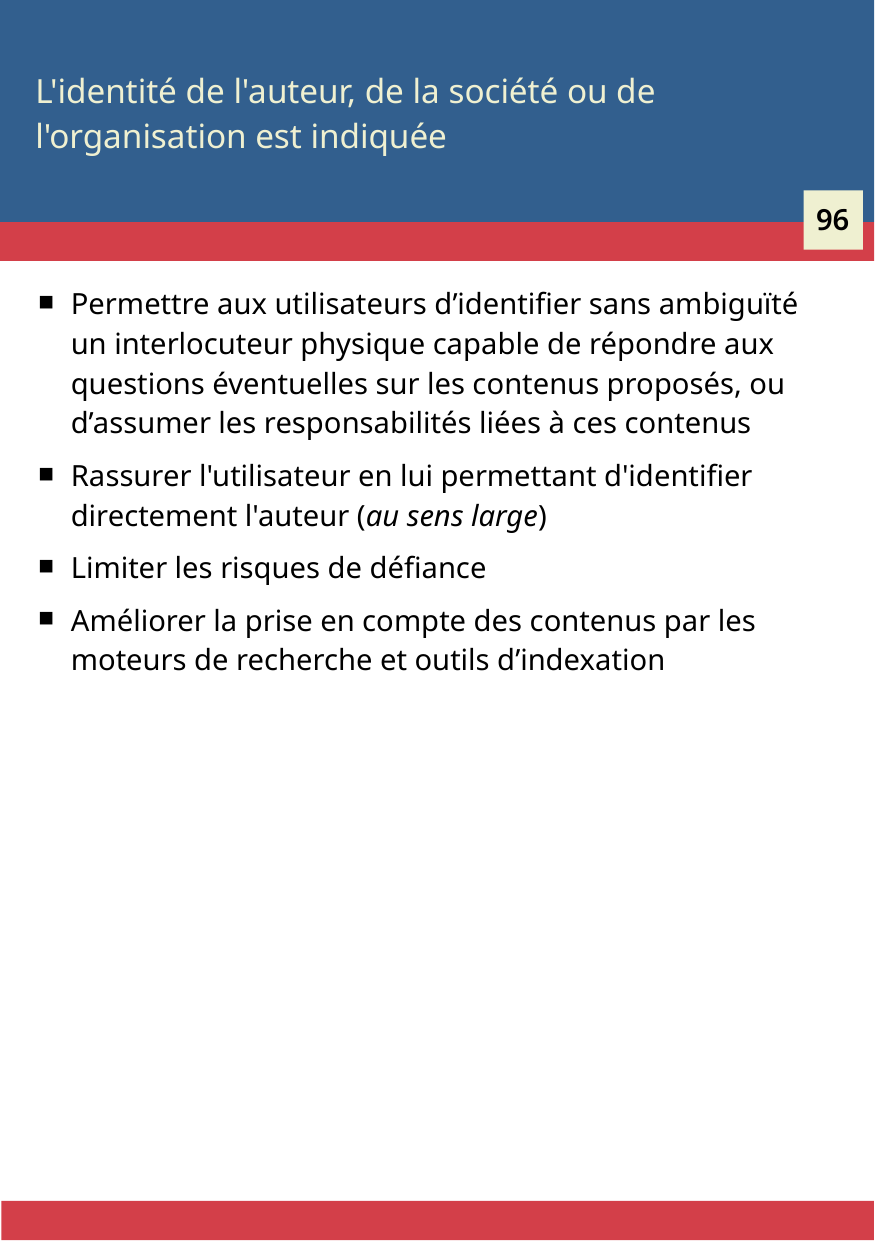

# L'identité de l'auteur, de la société ou de l'organisation est indiquée
96
Permettre aux utilisateurs d’identifier sans ambiguïté un interlocuteur physique capable de répondre aux questions éventuelles sur les contenus proposés, ou d’assumer les responsabilités liées à ces contenus
Rassurer l'utilisateur en lui permettant d'identifier directement l'auteur (au sens large)
Limiter les risques de défiance
Améliorer la prise en compte des contenus par les moteurs de recherche et outils d’indexation